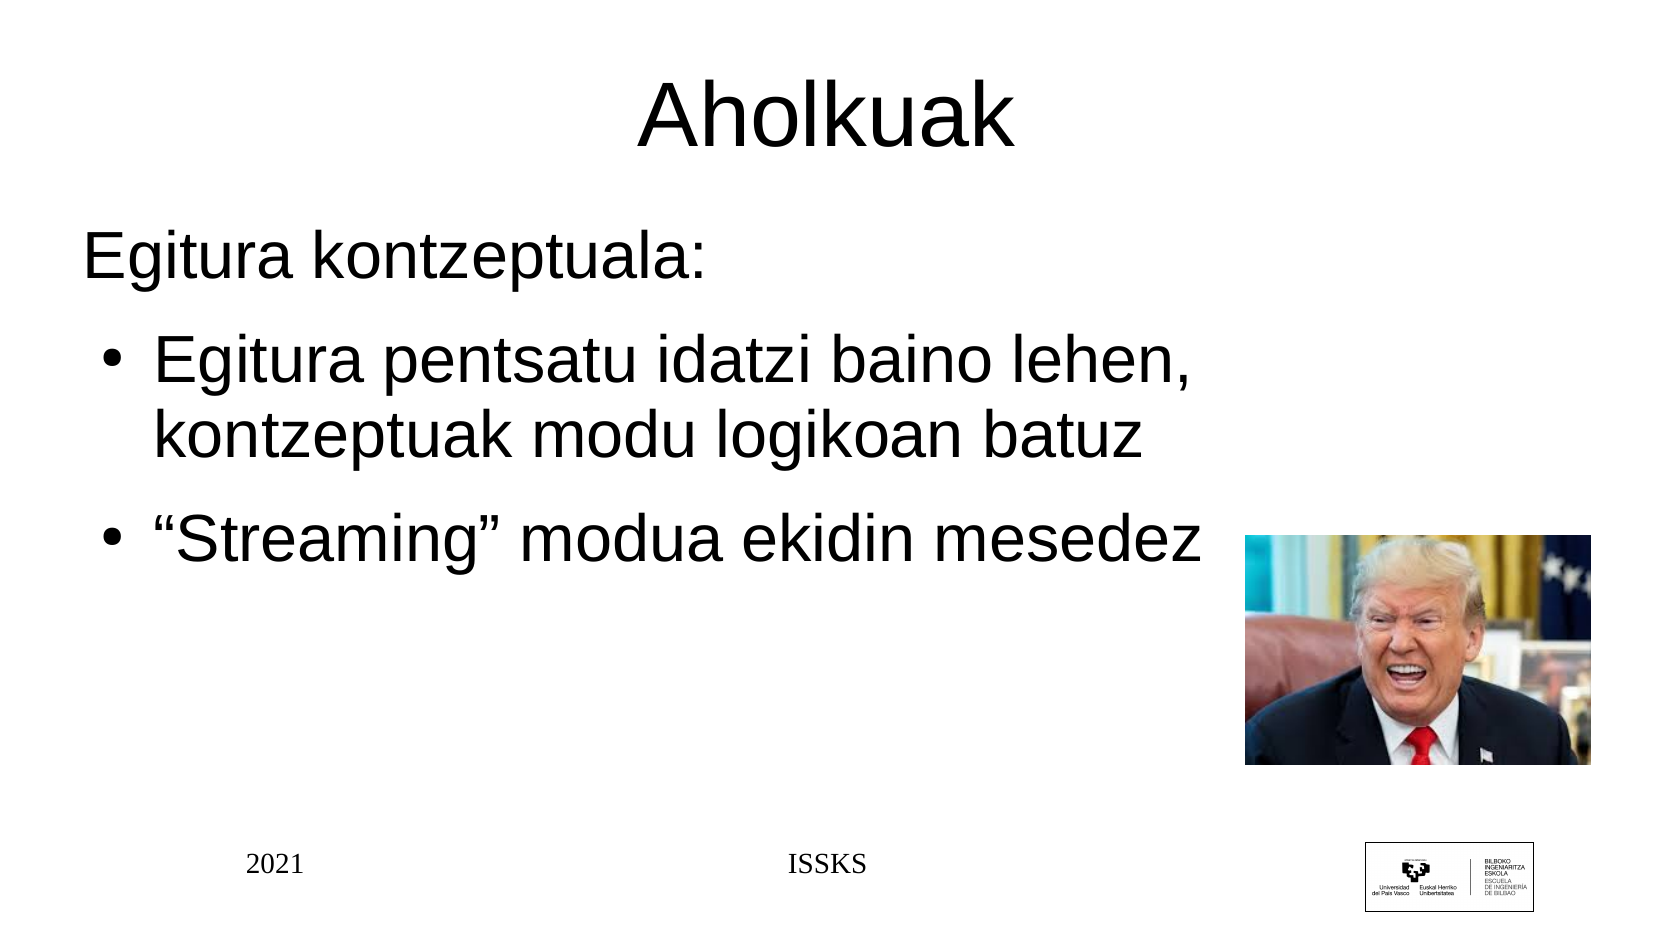

# Aholkuak
Egitura kontzeptuala:
Egitura pentsatu idatzi baino lehen, kontzeptuak modu logikoan batuz
“Streaming” modua ekidin mesedez